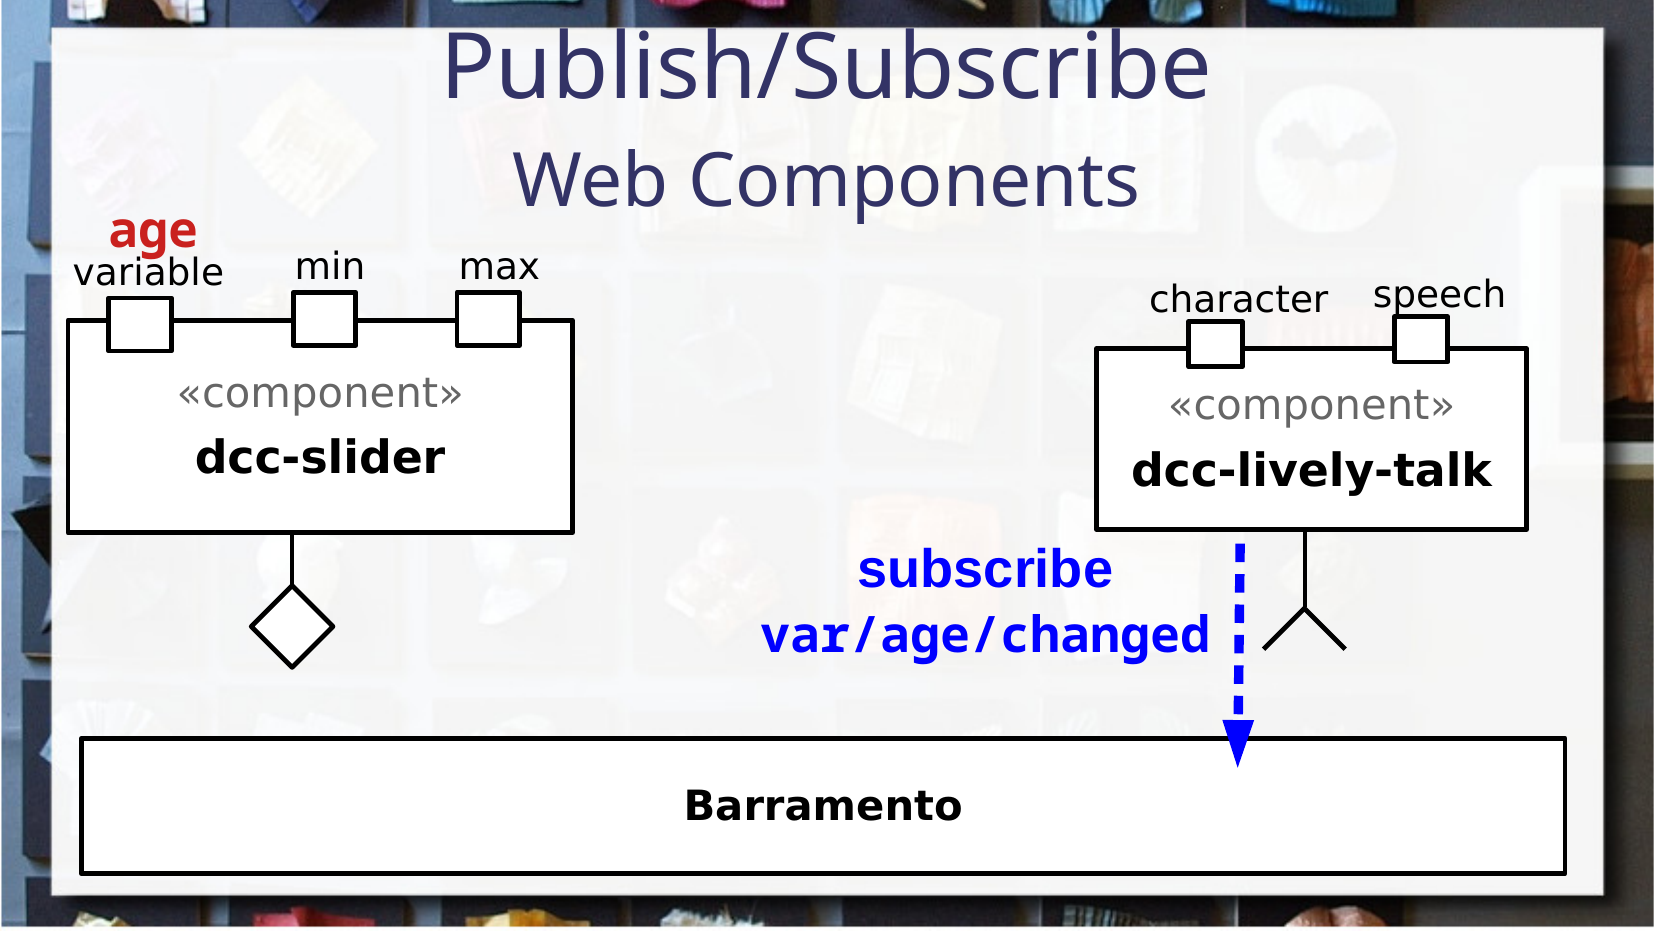

# Publish/Subscribe Web Components
age
min
max
variable
speech
character
«component»
dcc-slider
«component»
dcc-lively-talk
subscribe
var/age/changed
Barramento